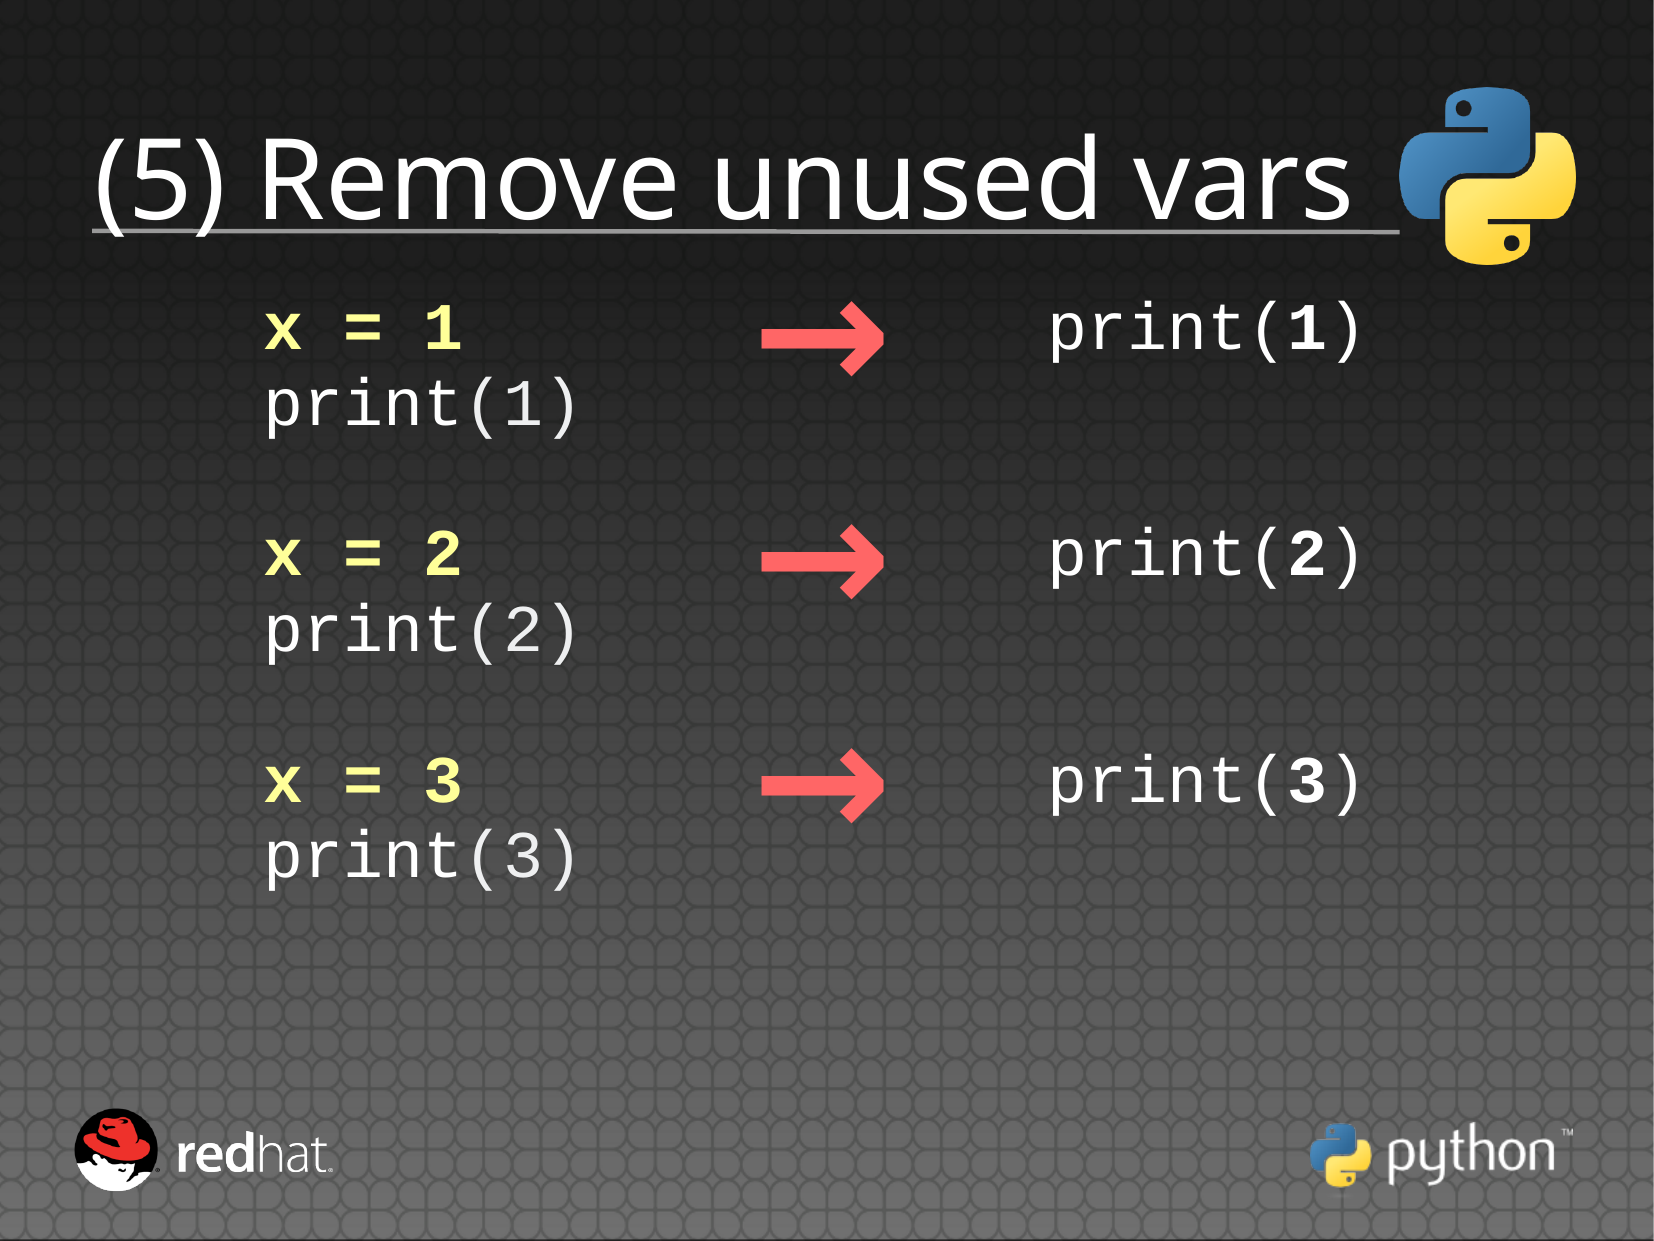

(5) Remove unused vars
→
# x = 1 print(1) x = 2 print(2) x = 3 print(3)
print(1)
print(2)
print(3)
→
→